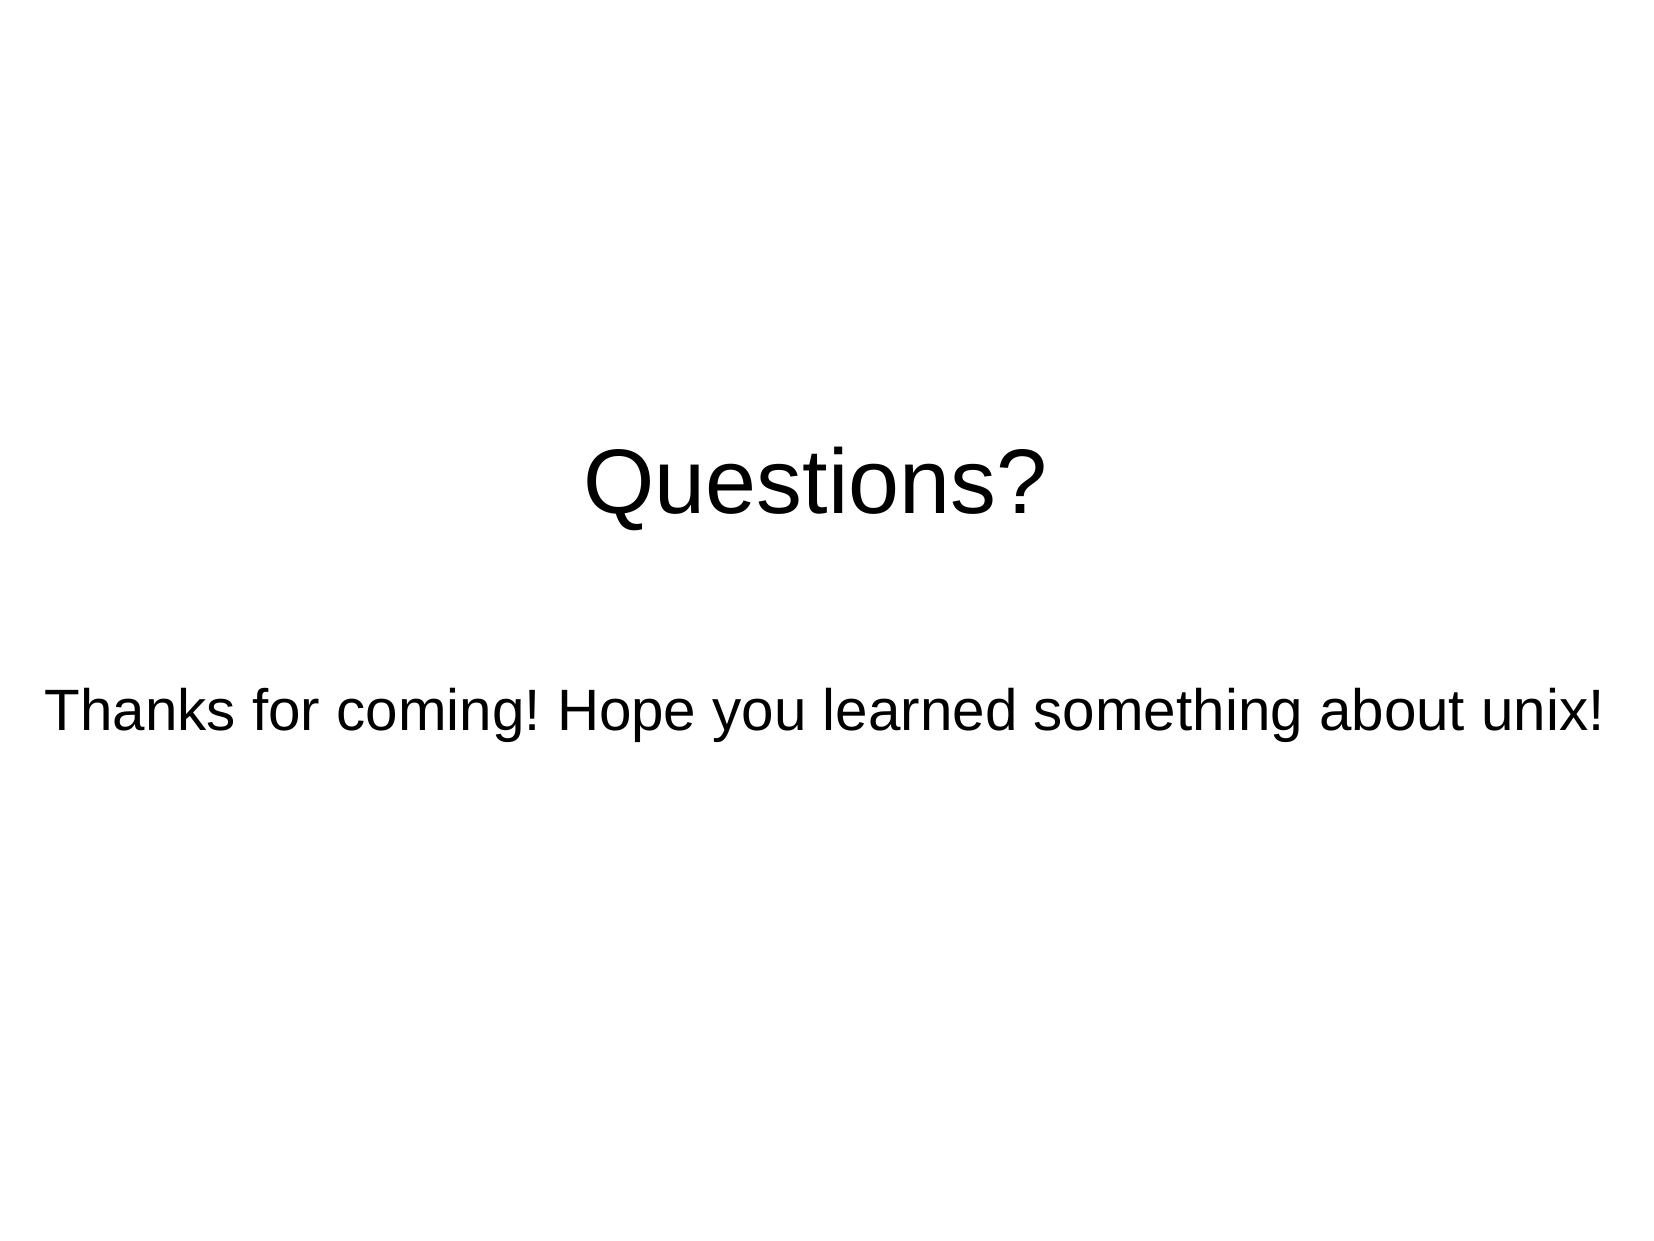

# Questions?
Thanks for coming! Hope you learned something about unix!